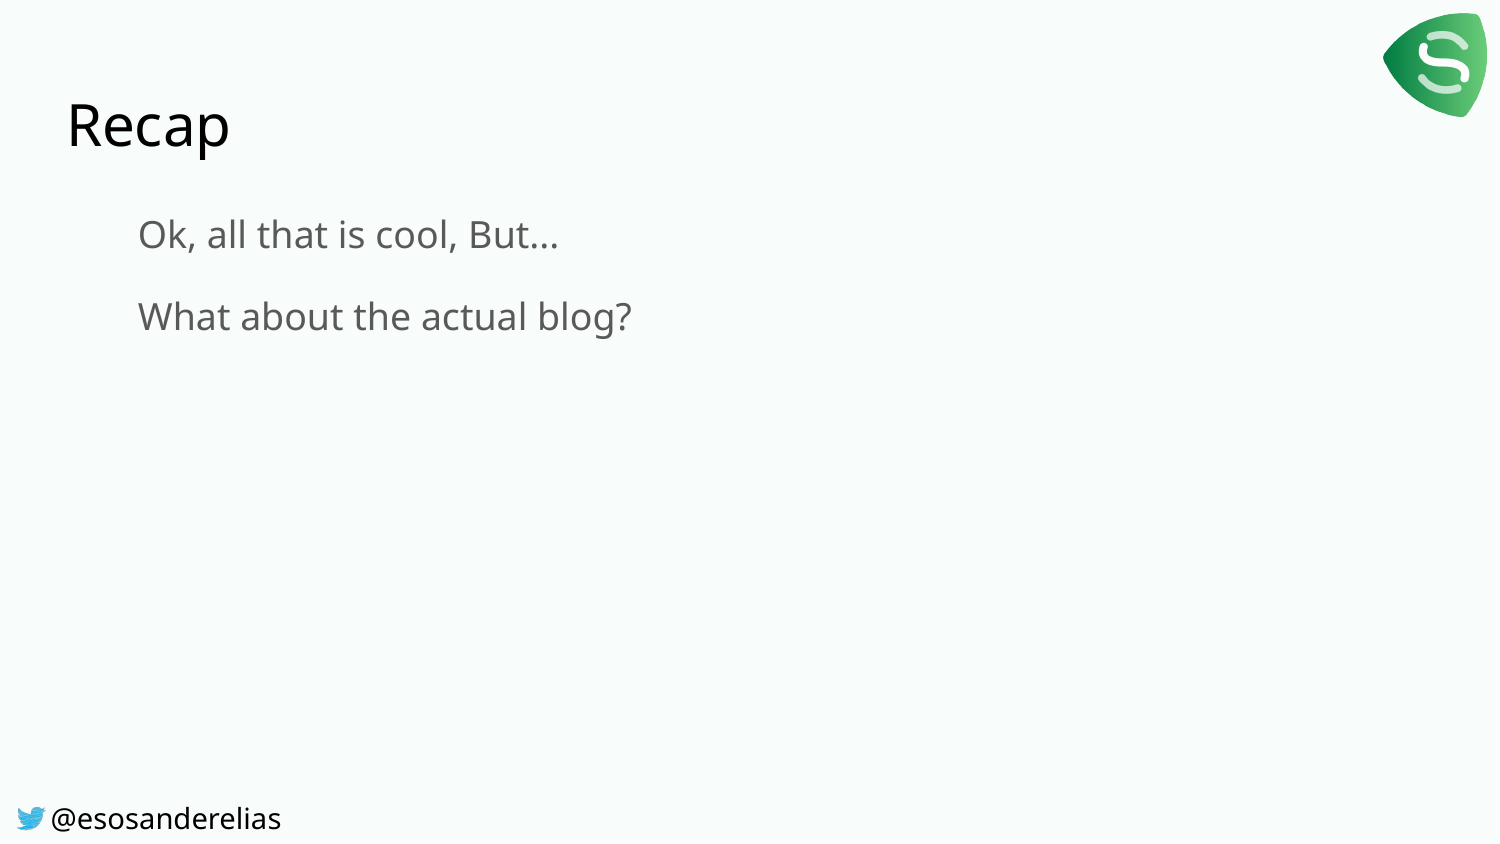

# Recap
Ok, all that is cool, But...
What about the actual blog?